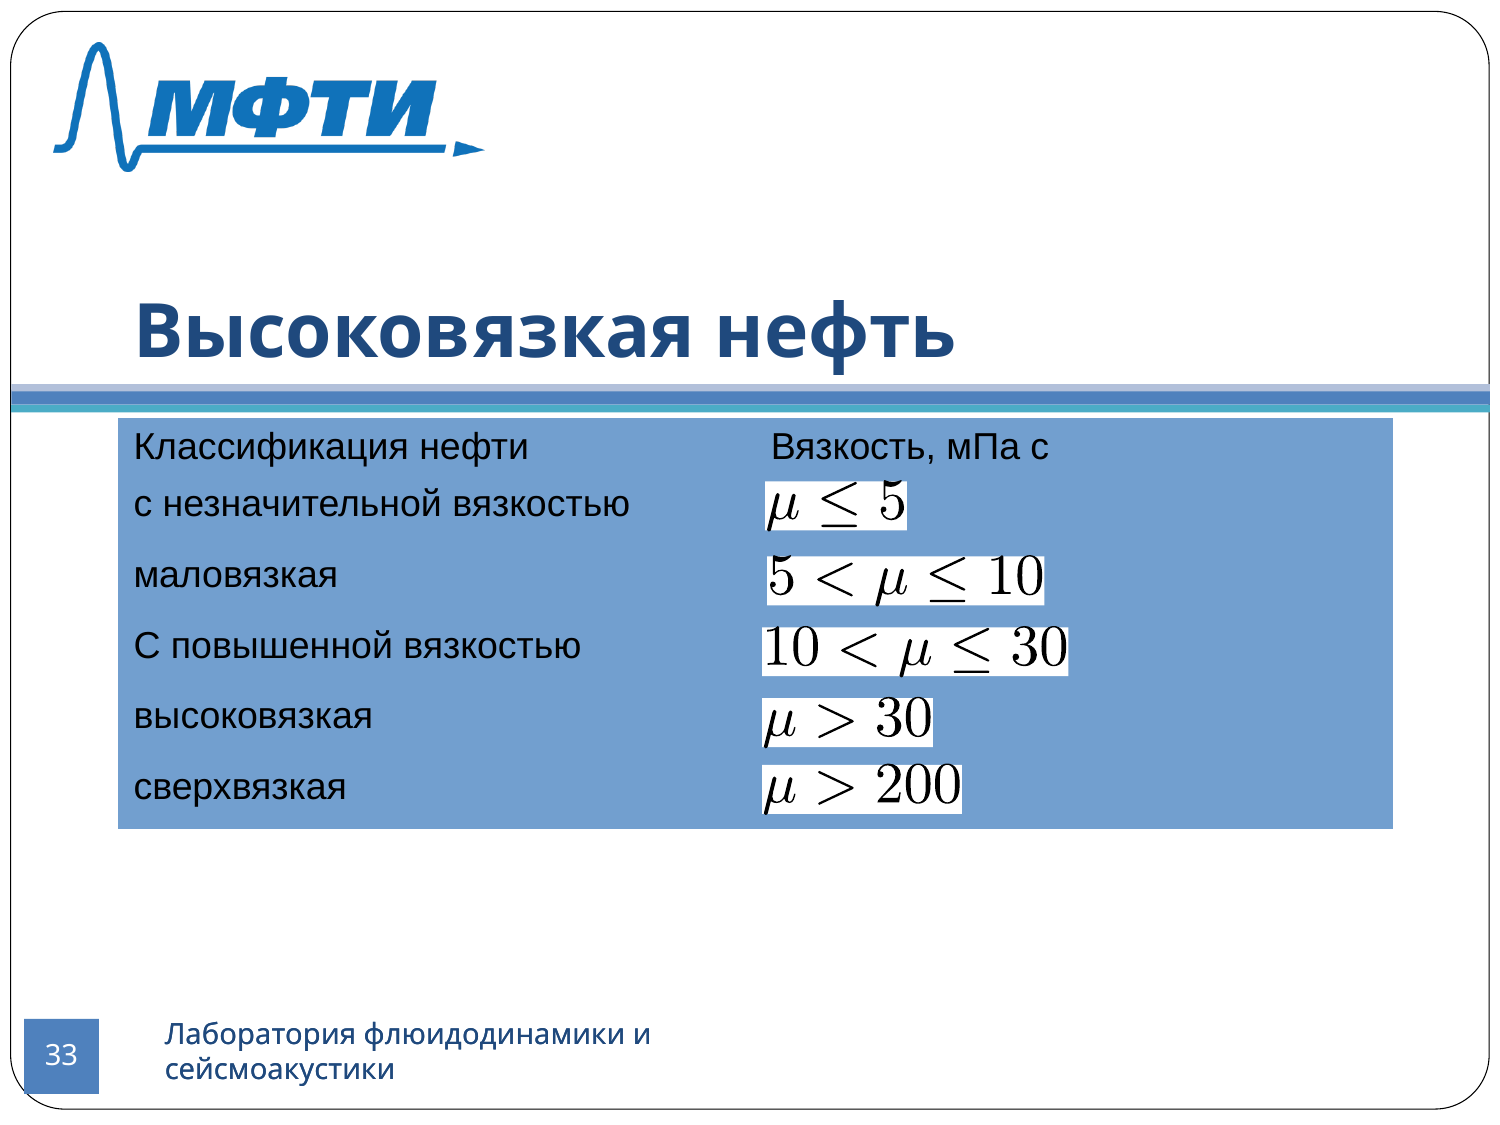

Высоковязкая нефть
| Классификация нефти | Вязкость, мПа с |
| --- | --- |
| с незначительной вязкостью | |
| маловязкая | |
| С повышенной вязкостью | |
| высоковязкая | |
| сверхвязкая | |
Лаборатория флюидодинамики и сейсмоакустики
Лаборатория флюидодинамики и сейсмоакустики